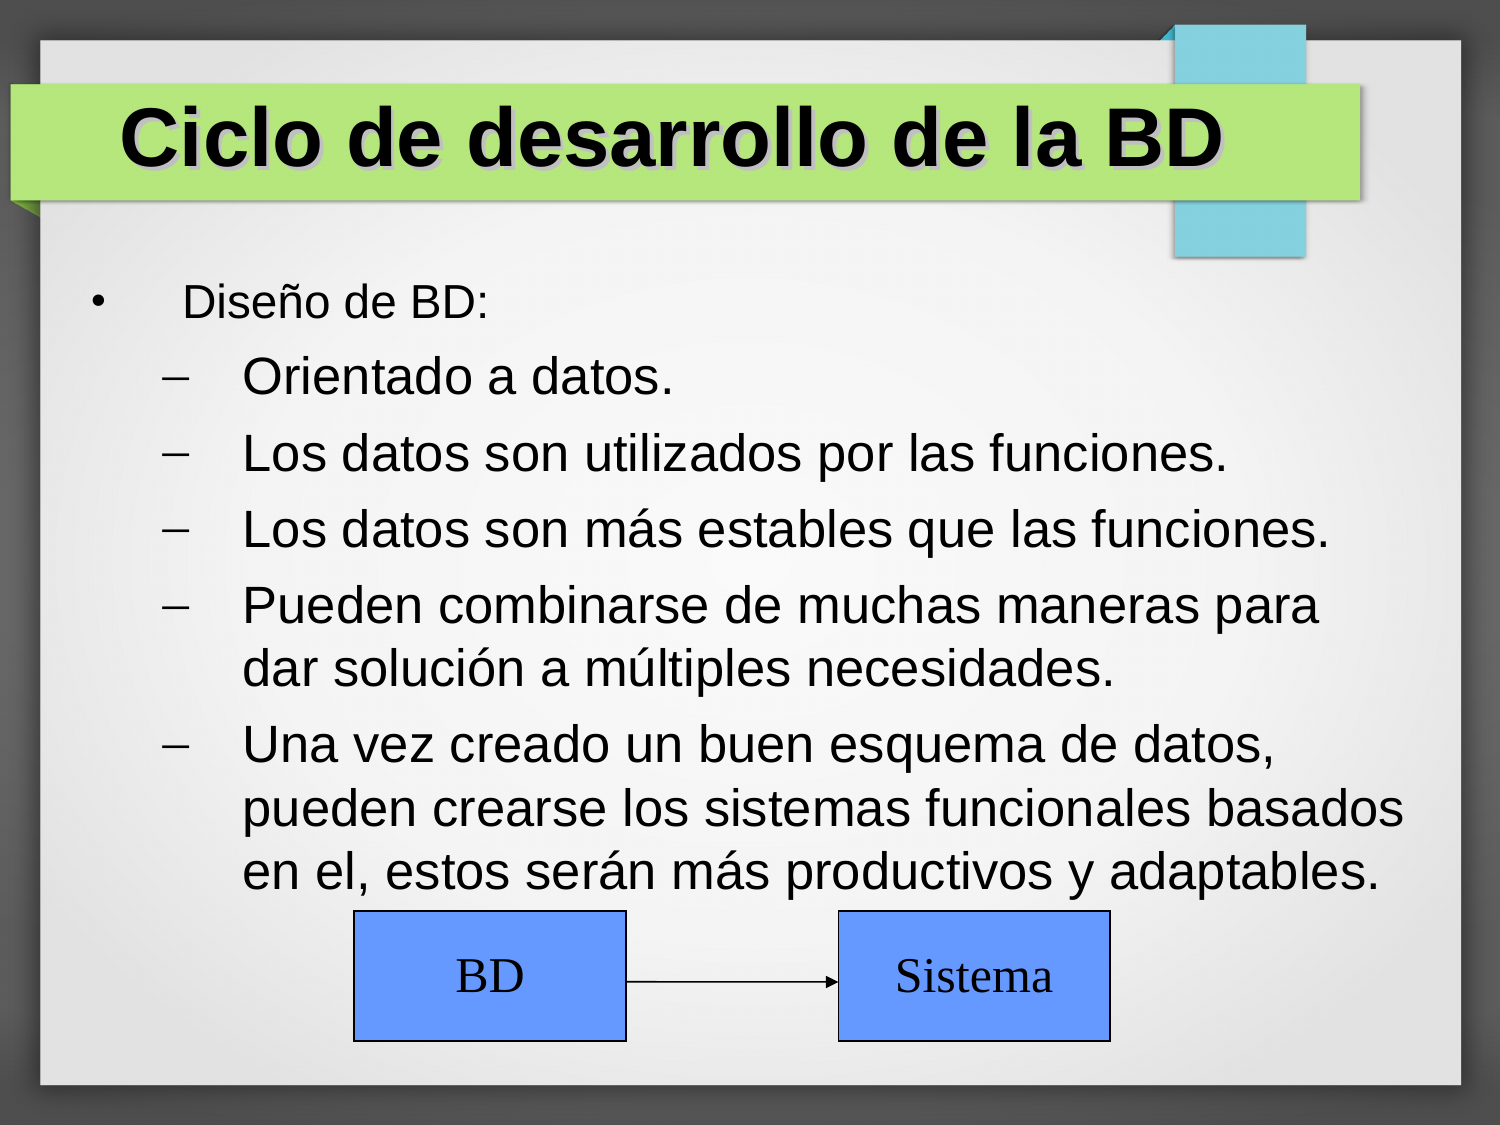

# Ciclo de desarrollo de la BD
Diseño de BD:
Orientado a datos.
Los datos son utilizados por las funciones.
Los datos son más estables que las funciones.
Pueden combinarse de muchas maneras para dar solución a múltiples necesidades.
Una vez creado un buen esquema de datos, pueden crearse los sistemas funcionales basados en el, estos serán más productivos y adaptables.
BD
Sistema